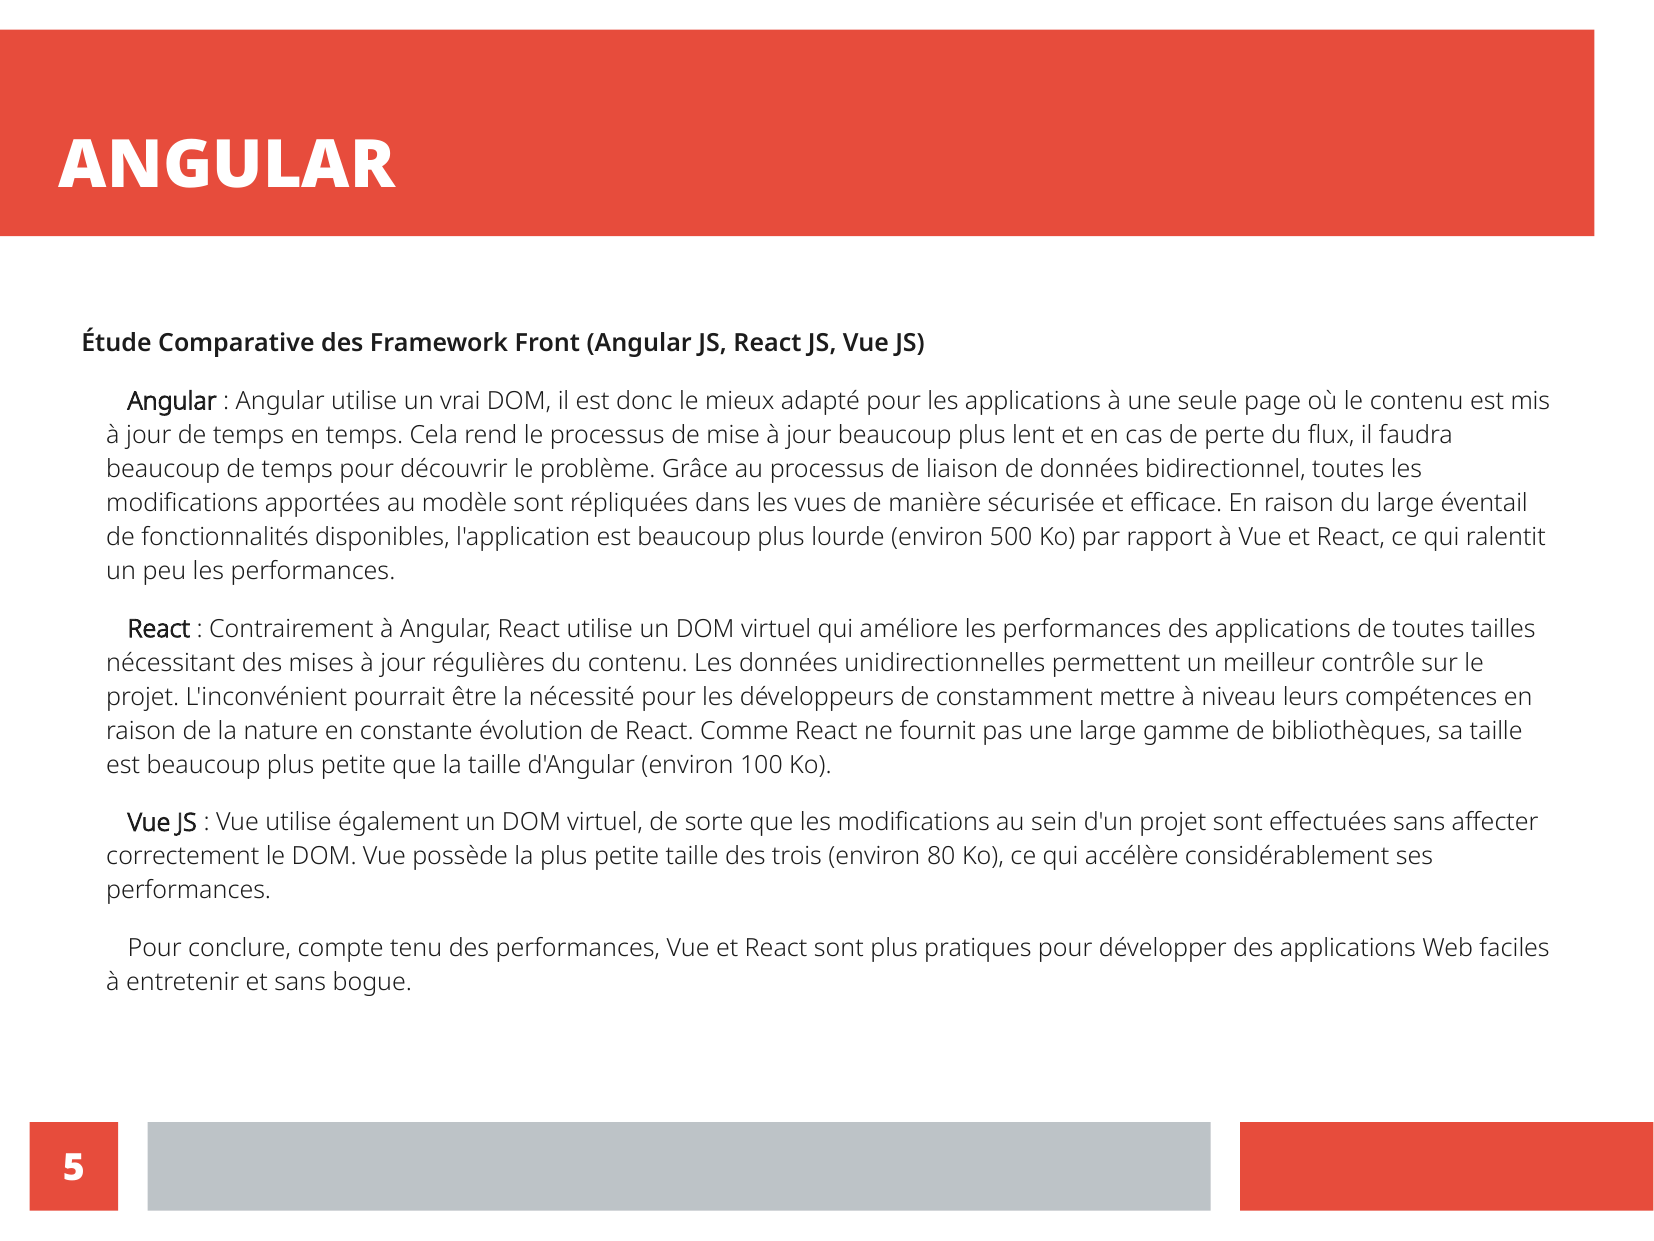

# ANGULAR
Étude Comparative des Framework Front (Angular JS, React JS, Vue JS)
Angular : Angular utilise un vrai DOM, il est donc le mieux adapté pour les applications à une seule page où le contenu est mis à jour de temps en temps. Cela rend le processus de mise à jour beaucoup plus lent et en cas de perte du flux, il faudra beaucoup de temps pour découvrir le problème. Grâce au processus de liaison de données bidirectionnel, toutes les modifications apportées au modèle sont répliquées dans les vues de manière sécurisée et efficace. En raison du large éventail de fonctionnalités disponibles, l'application est beaucoup plus lourde (environ 500 Ko) par rapport à Vue et React, ce qui ralentit un peu les performances.
React : Contrairement à Angular, React utilise un DOM virtuel qui améliore les performances des applications de toutes tailles nécessitant des mises à jour régulières du contenu. Les données unidirectionnelles permettent un meilleur contrôle sur le projet. L'inconvénient pourrait être la nécessité pour les développeurs de constamment mettre à niveau leurs compétences en raison de la nature en constante évolution de React. Comme React ne fournit pas une large gamme de bibliothèques, sa taille est beaucoup plus petite que la taille d'Angular (environ 100 Ko).
Vue JS : Vue utilise également un DOM virtuel, de sorte que les modifications au sein d'un projet sont effectuées sans affecter correctement le DOM. Vue possède la plus petite taille des trois (environ 80 Ko), ce qui accélère considérablement ses performances.
Pour conclure, compte tenu des performances, Vue et React sont plus pratiques pour développer des applications Web faciles à entretenir et sans bogue.
5